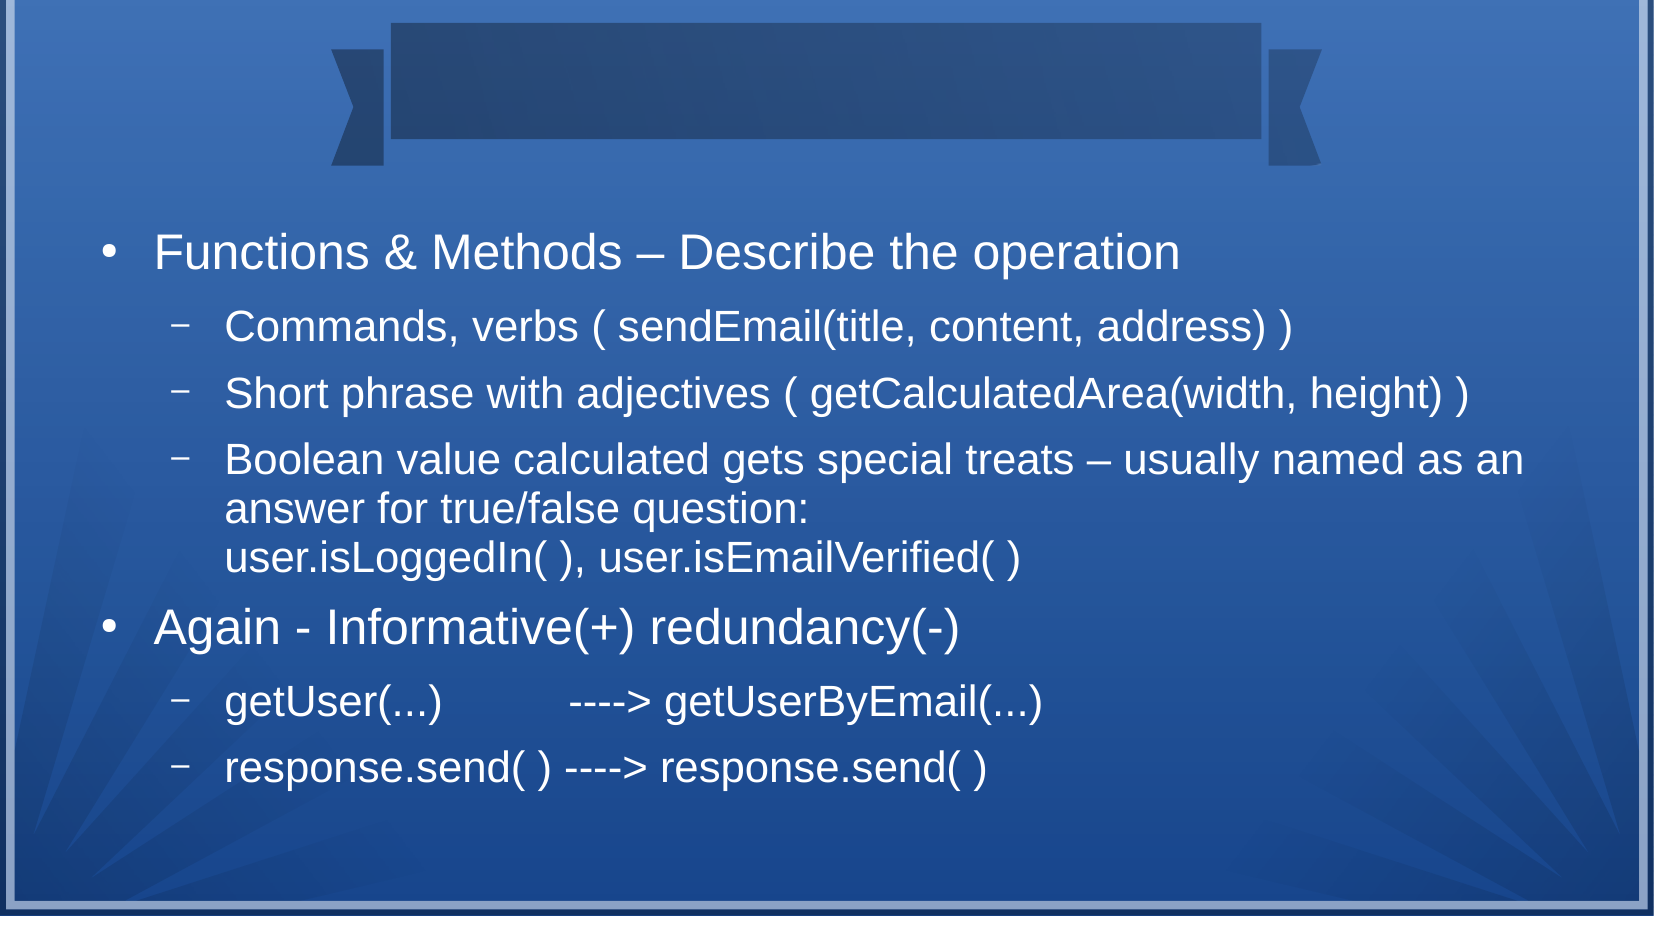

# Functions & Methods – Describe the operation
Commands, verbs ( sendEmail(title, content, address) )
Short phrase with adjectives ( getCalculatedArea(width, height) )
Boolean value calculated gets special treats – usually named as an answer for true/false question:
user.isLoggedIn( ), user.isEmailVerified( )
Again - Informative(+) redundancy(-)
getUser(...) 	 ----> getUserByEmail(...)
response.send( ) ----> response.send( )